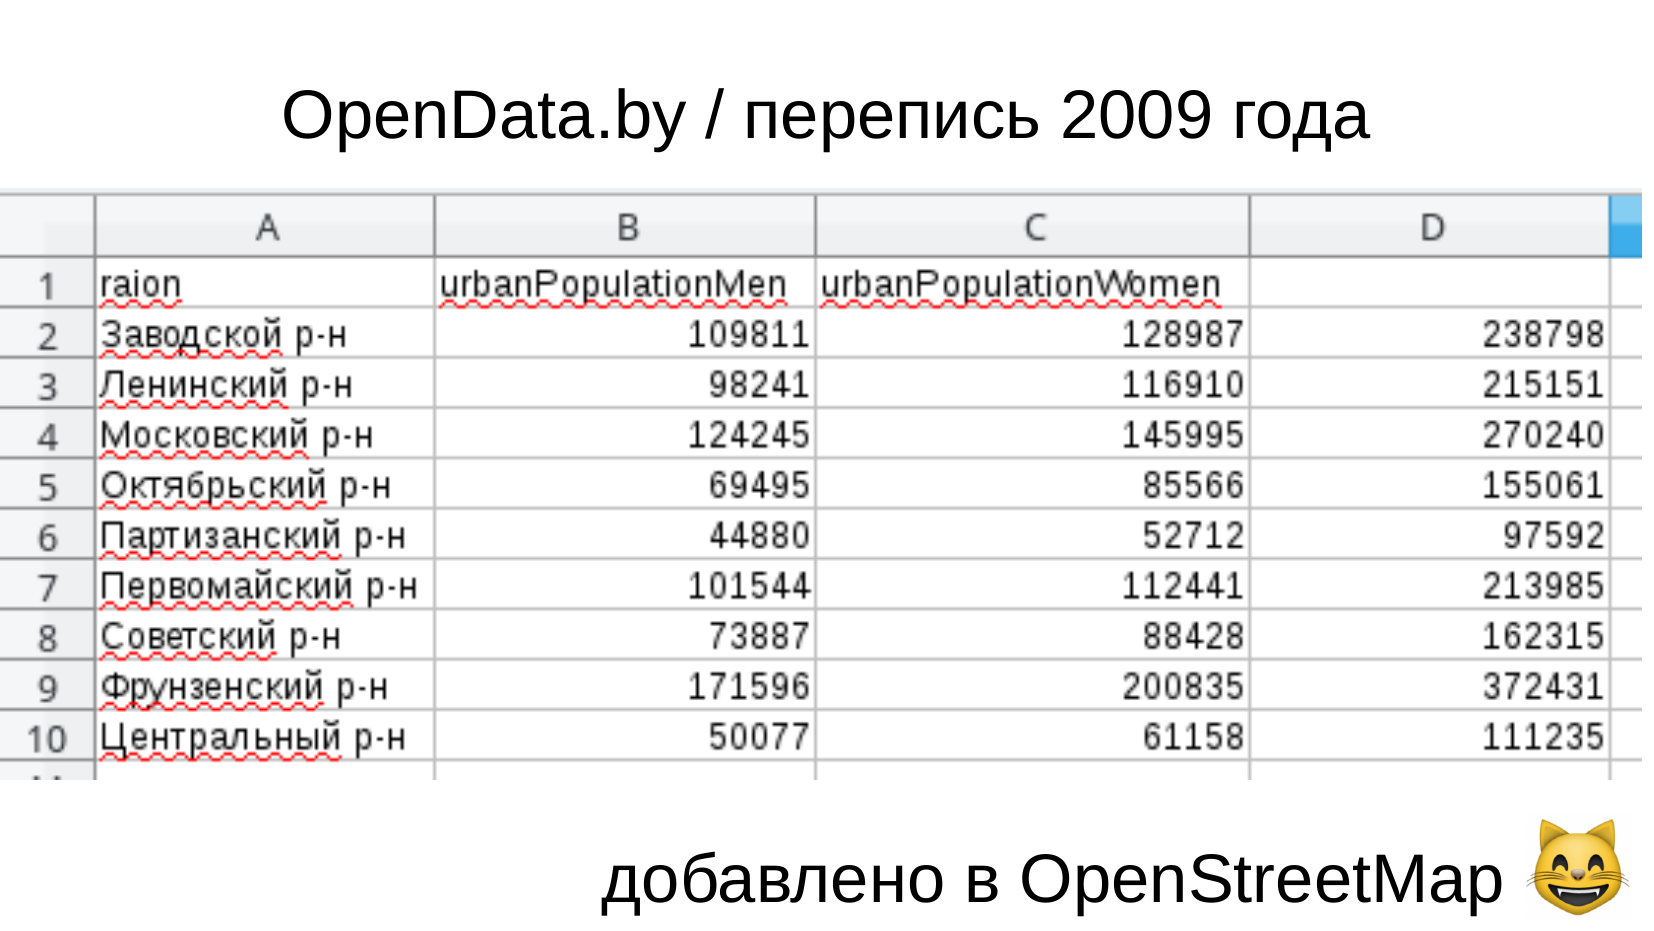

# OpenData.by / перепись 2009 года
добавлено в OpenStreetMap